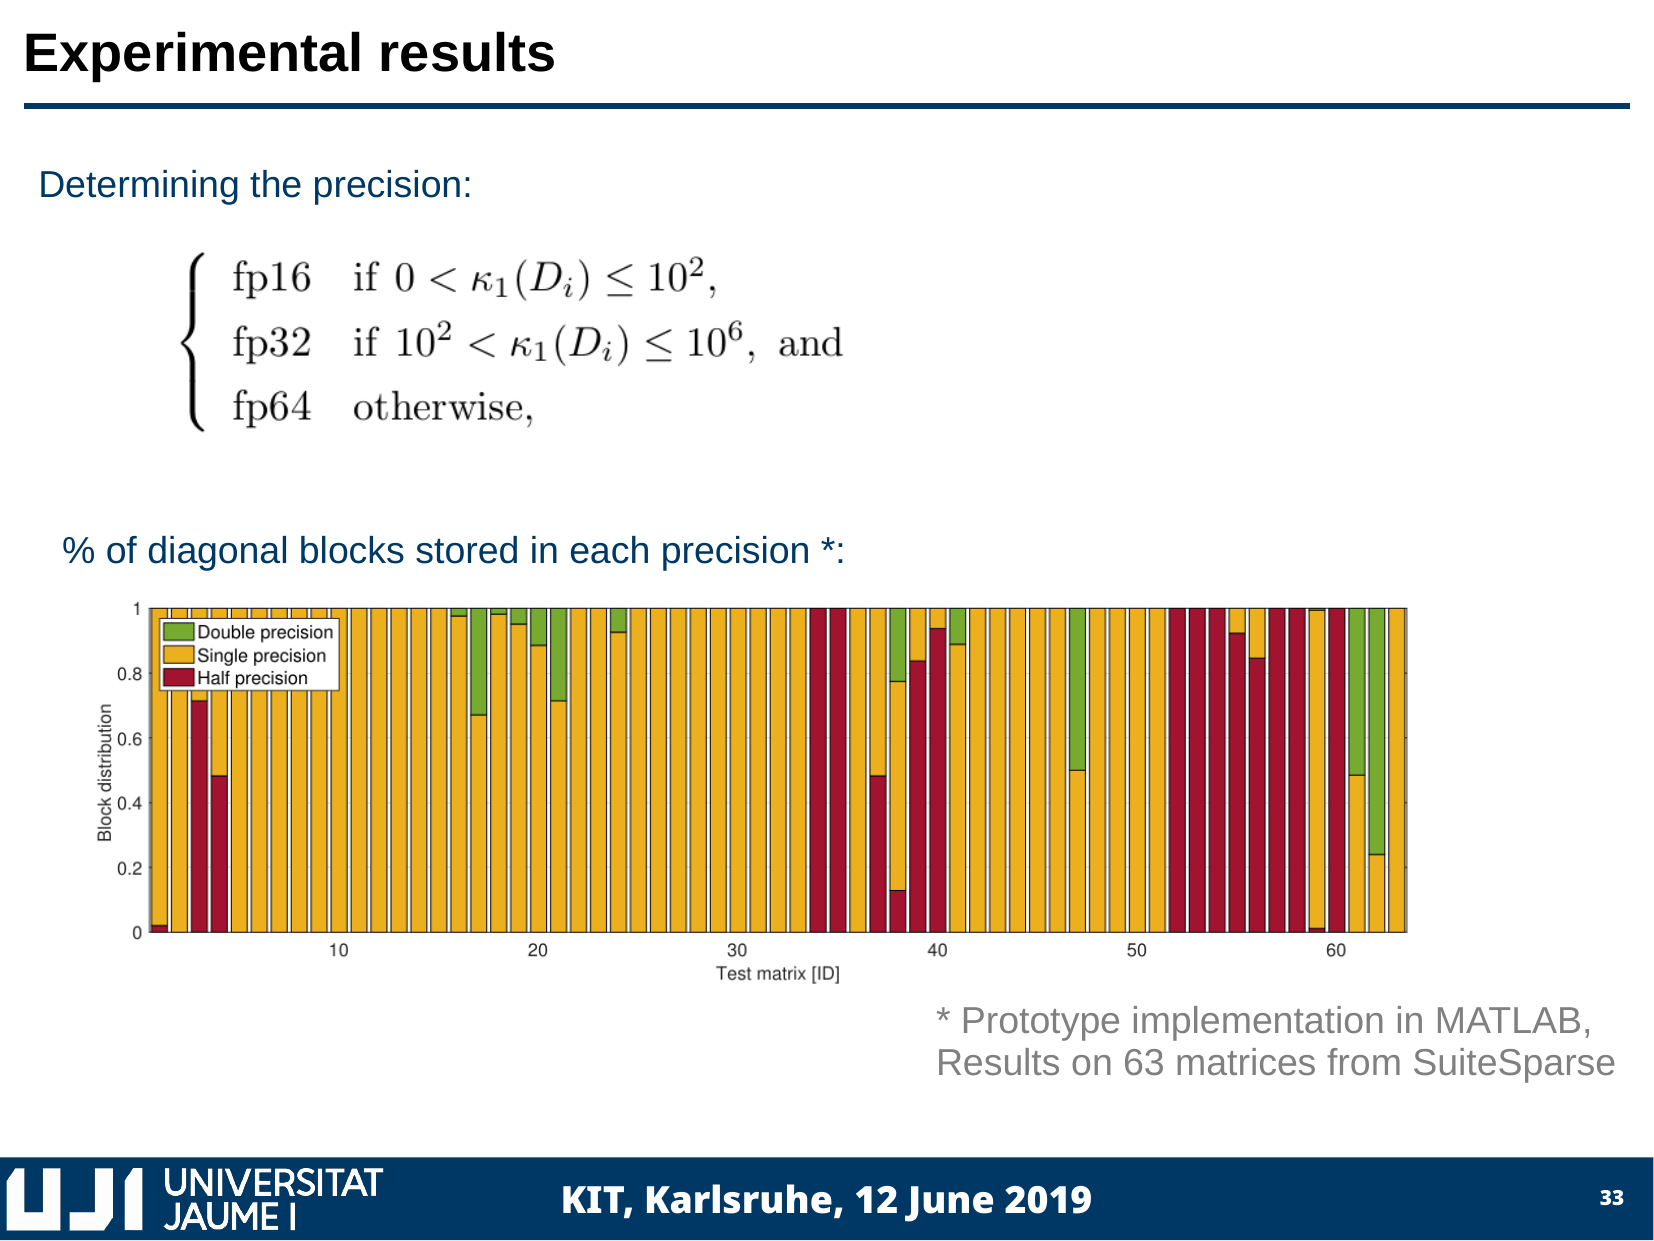

# Experimental results
Determining the precision:
% of diagonal blocks stored in each precision *:
* Prototype implementation in MATLAB,
Results on 63 matrices from SuiteSparse
KIT, Karlsruhe, 12 June 2019
33